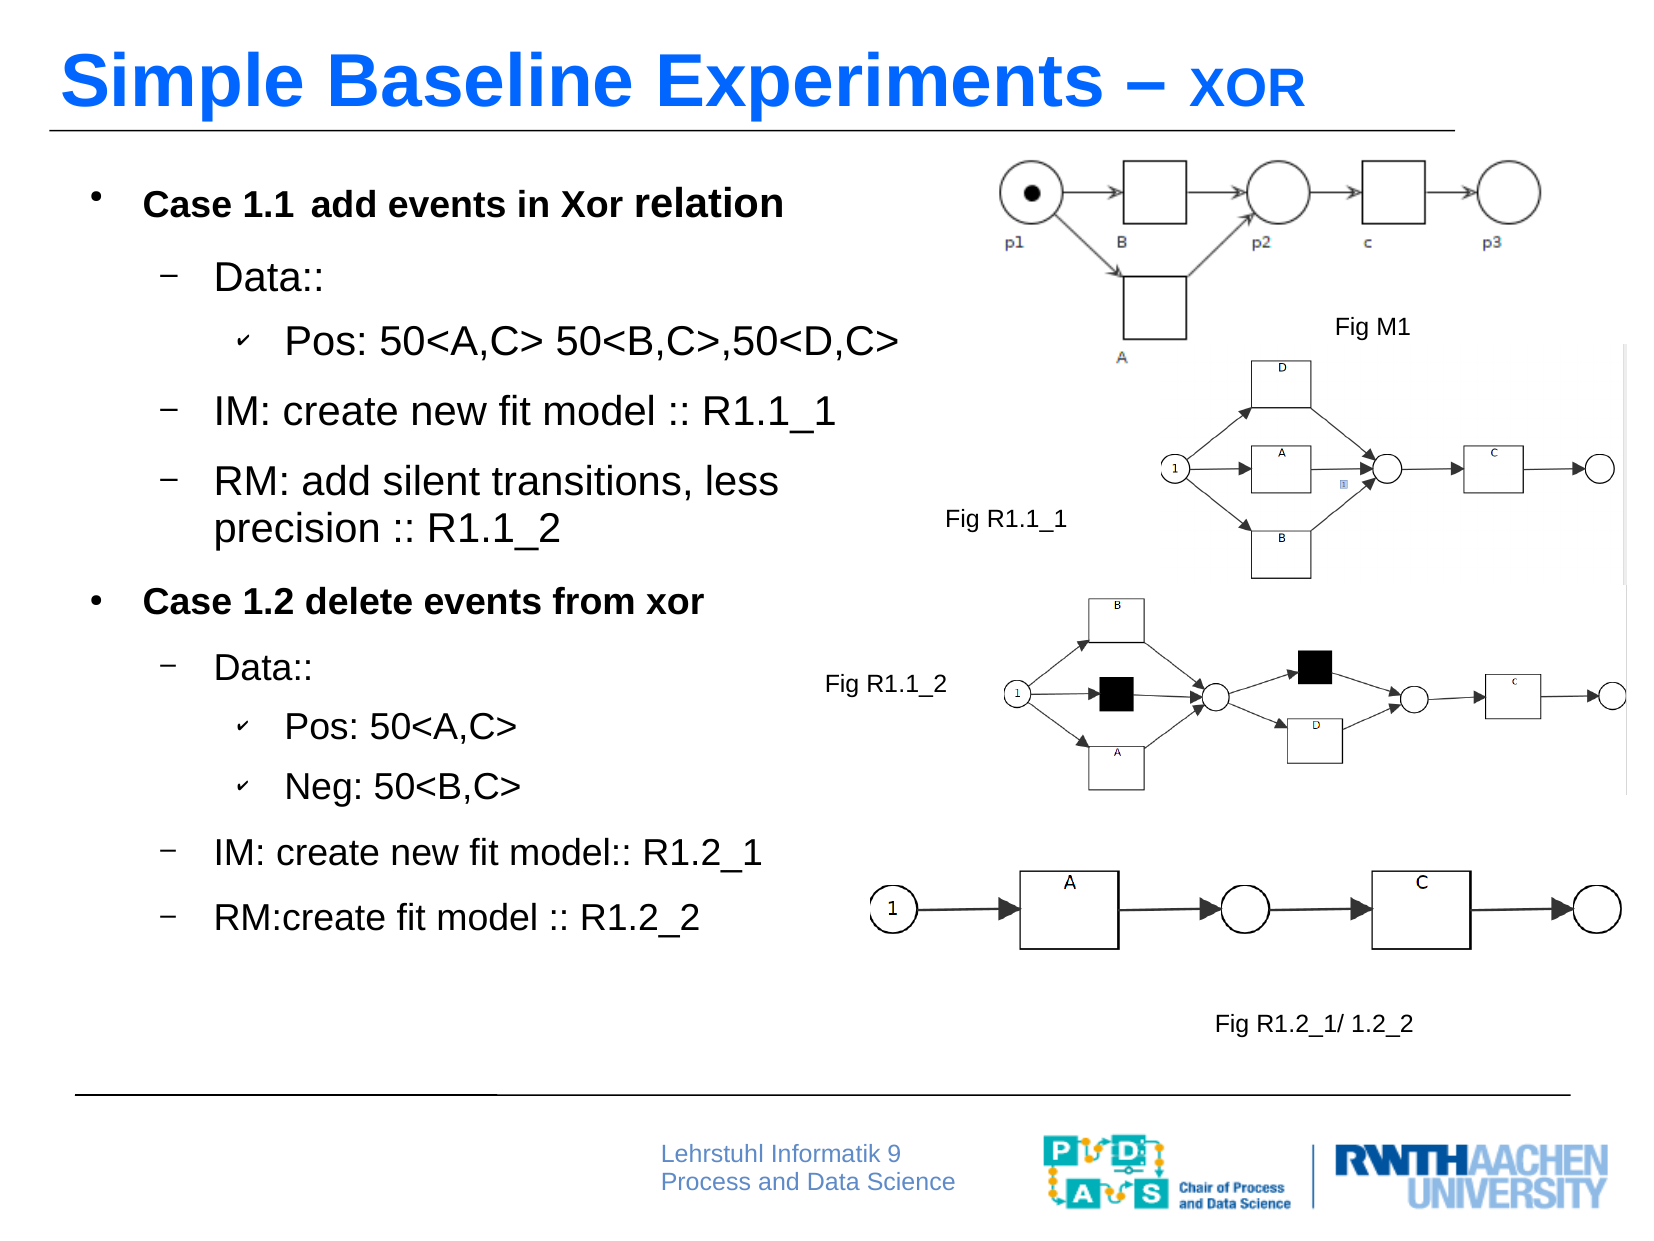

# Simple Baseline Experiments – XOR
Case 1.1 add events in Xor relation
Data::
Pos: 50<A,C> 50<B,C>,50<D,C>
IM: create new fit model :: R1.1_1
RM: add silent transitions, less precision :: R1.1_2
Case 1.2 delete events from xor
Data::
Pos: 50<A,C>
Neg: 50<B,C>
IM: create new fit model:: R1.2_1
RM:create fit model :: R1.2_2
Fig M1
Fig R1.1_1
Fig R1.1_2
Fig R1.2_1/ 1.2_2